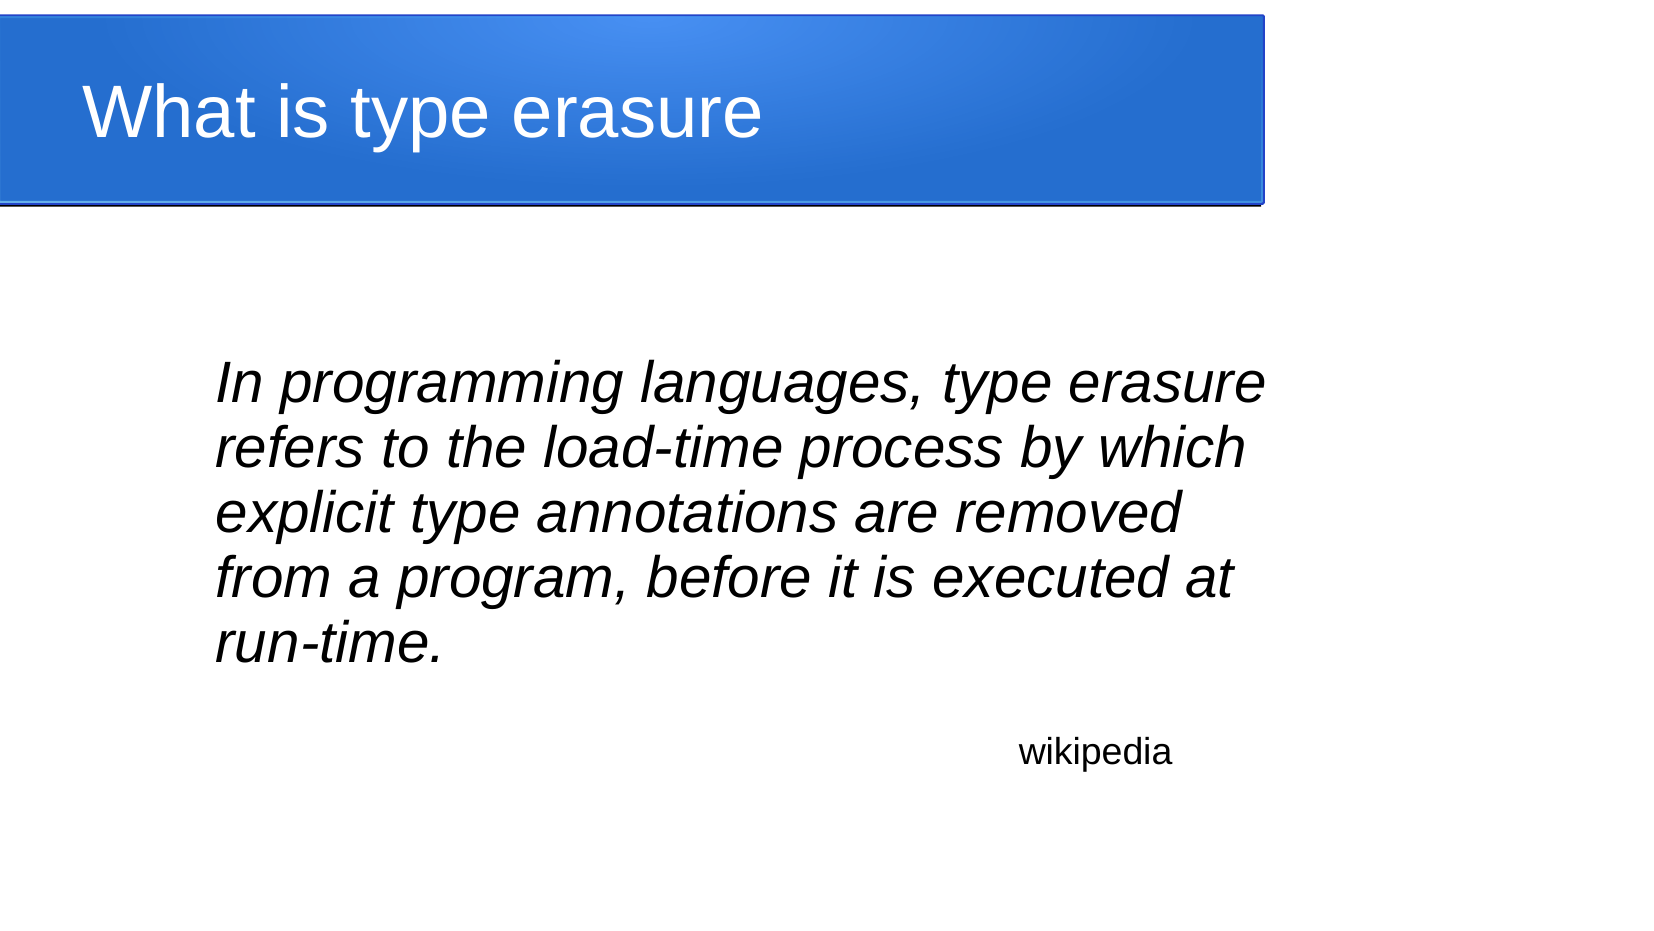

# What is type erasure
In programming languages, type erasure refers to the load-time process by which explicit type annotations are removed from a program, before it is executed at run-time.
wikipedia